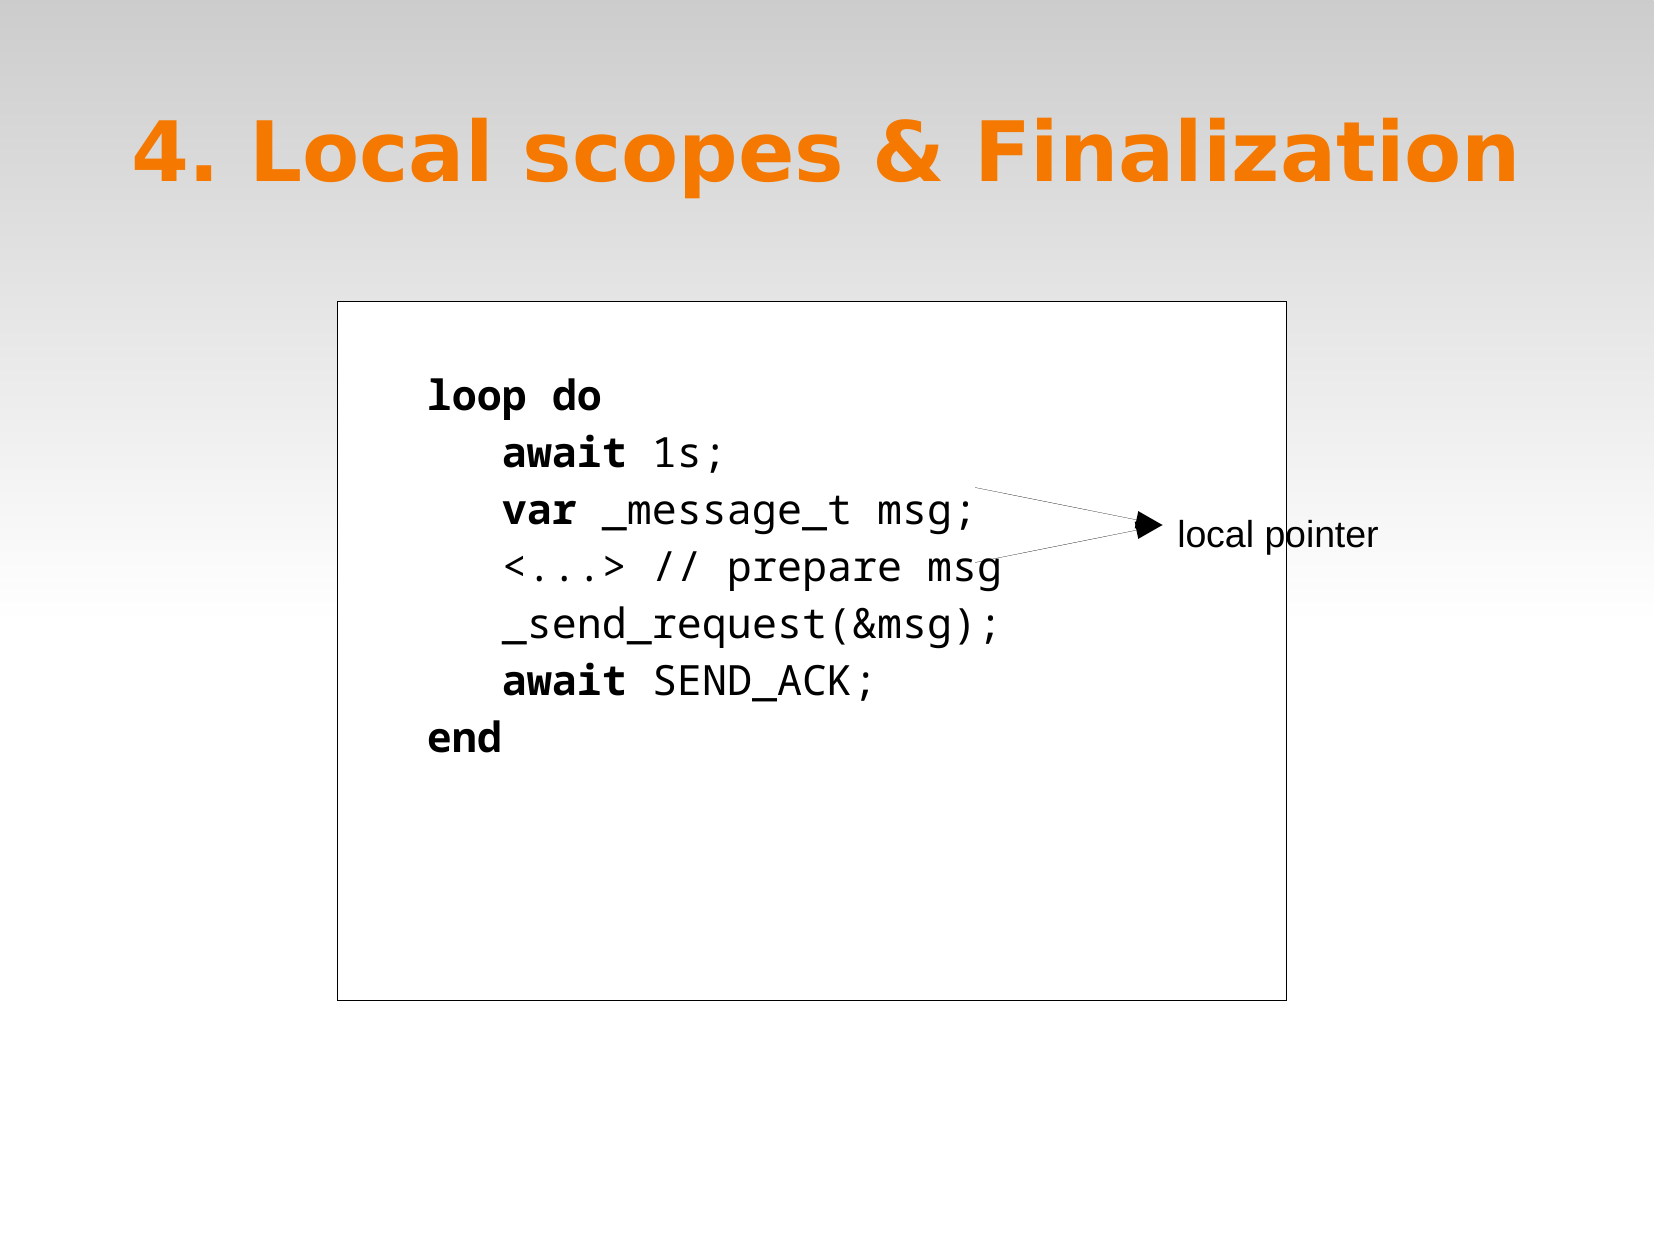

# 4. Local scopes & Finalization
 loop do
 await 1s;
 var _message_t msg;
 <...> // prepare msg
 _send_request(&msg);
 await SEND_ACK;
 end
local pointer